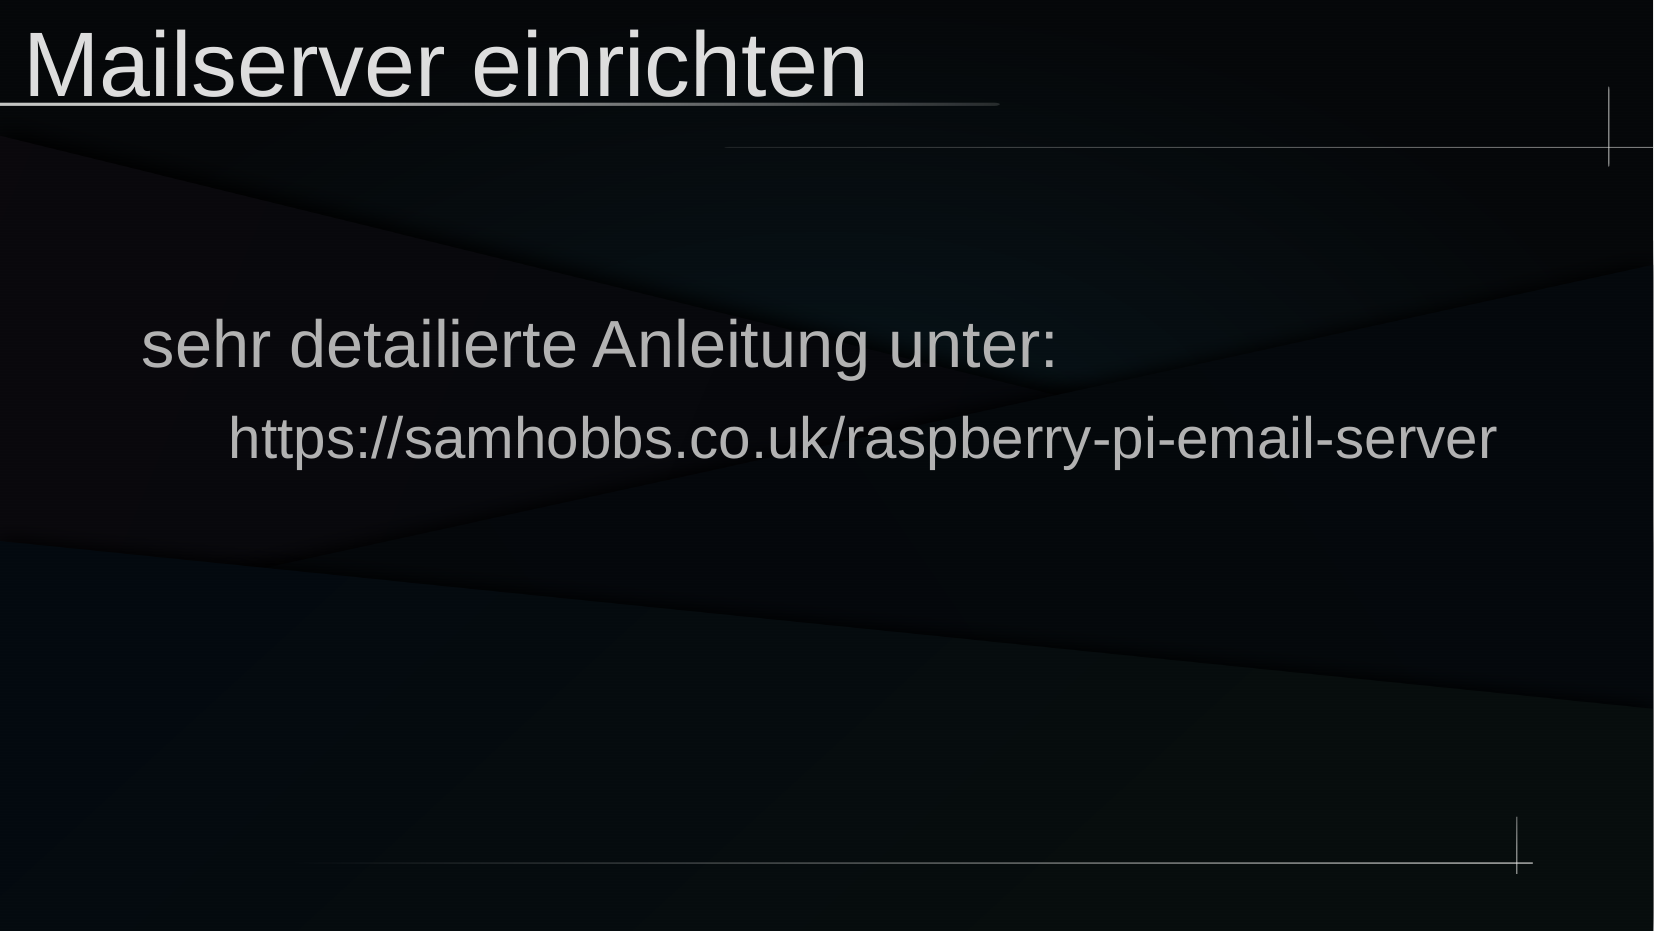

# Mailserver einrichten
sehr detailierte Anleitung unter:
 https://samhobbs.co.uk/raspberry-pi-email-server